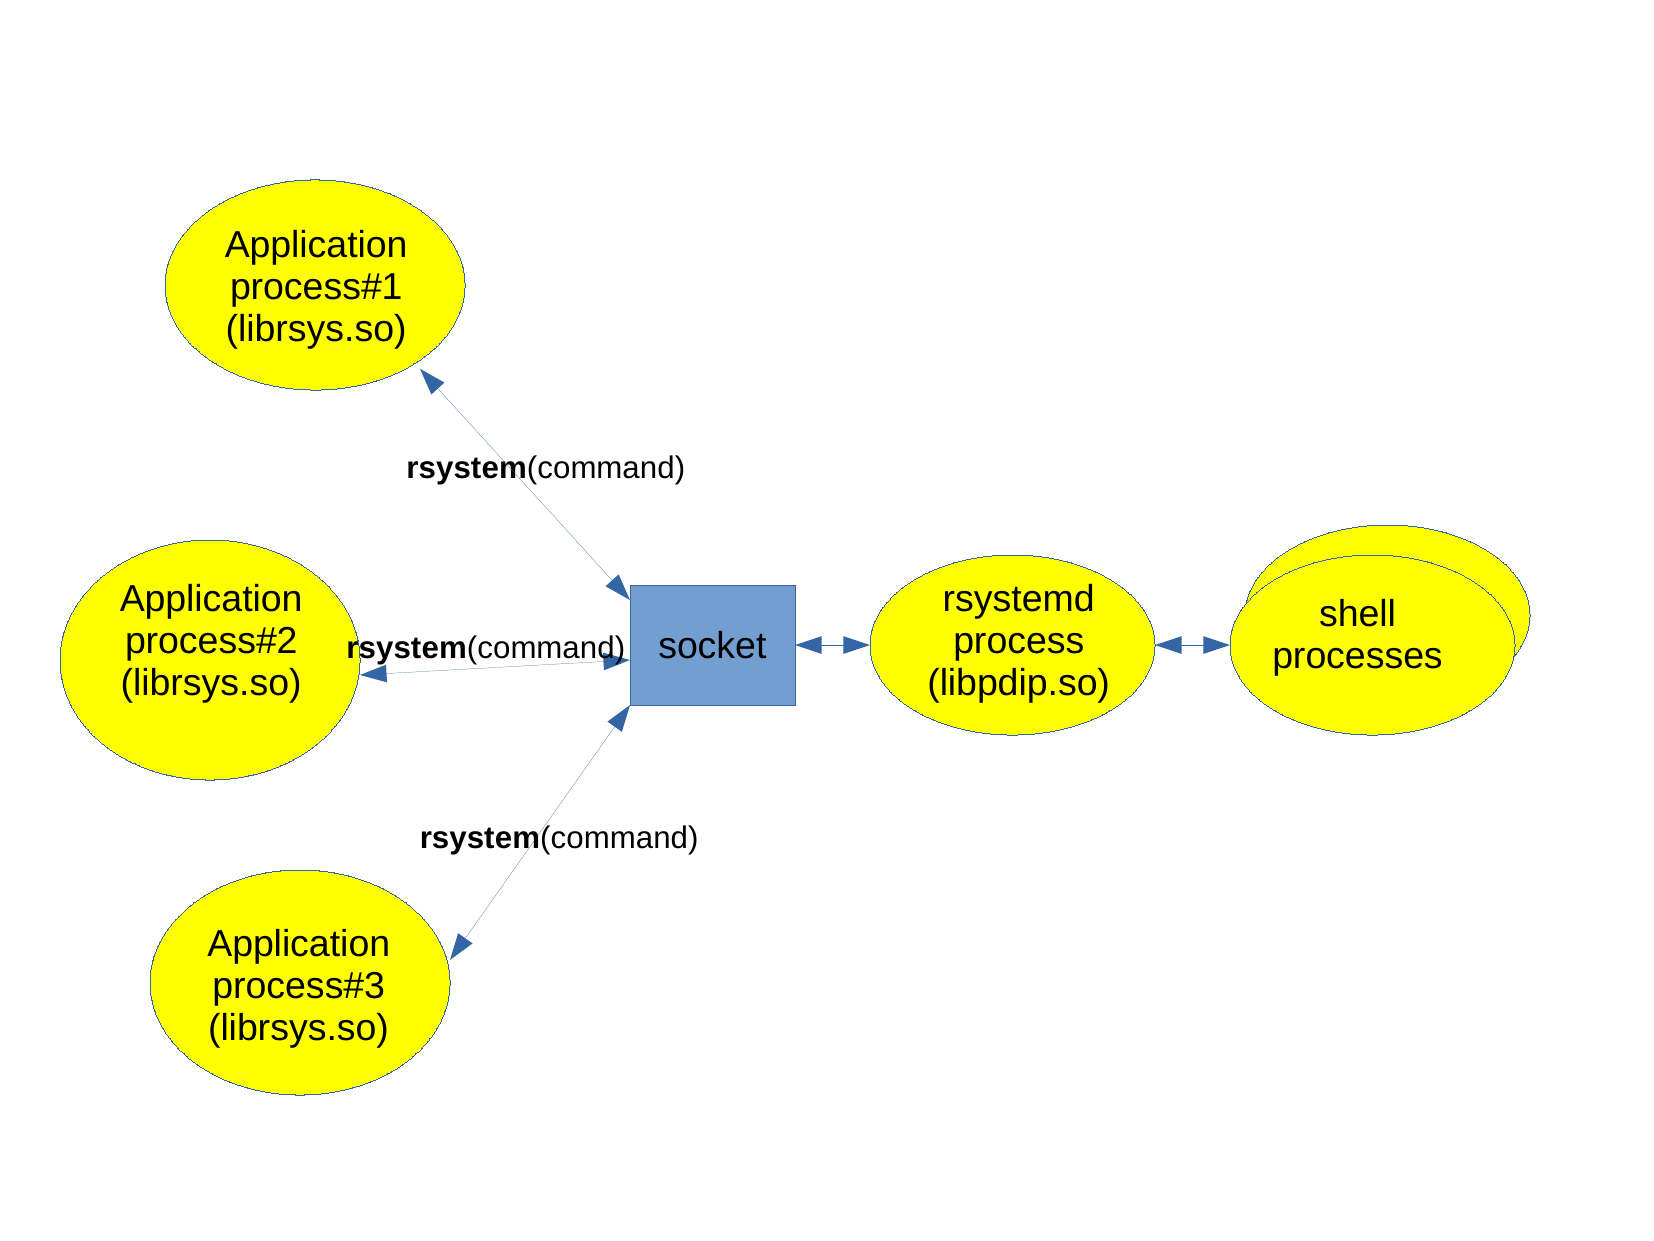

Application
process#1
(librsys.so)
rsystem(command)
Application
process#2
(librsys.so)
rsystemd
process
(libpdip.so)
socket
shell
processes
rsystem(command)
rsystem(command)
Application
process#3
(librsys.so)